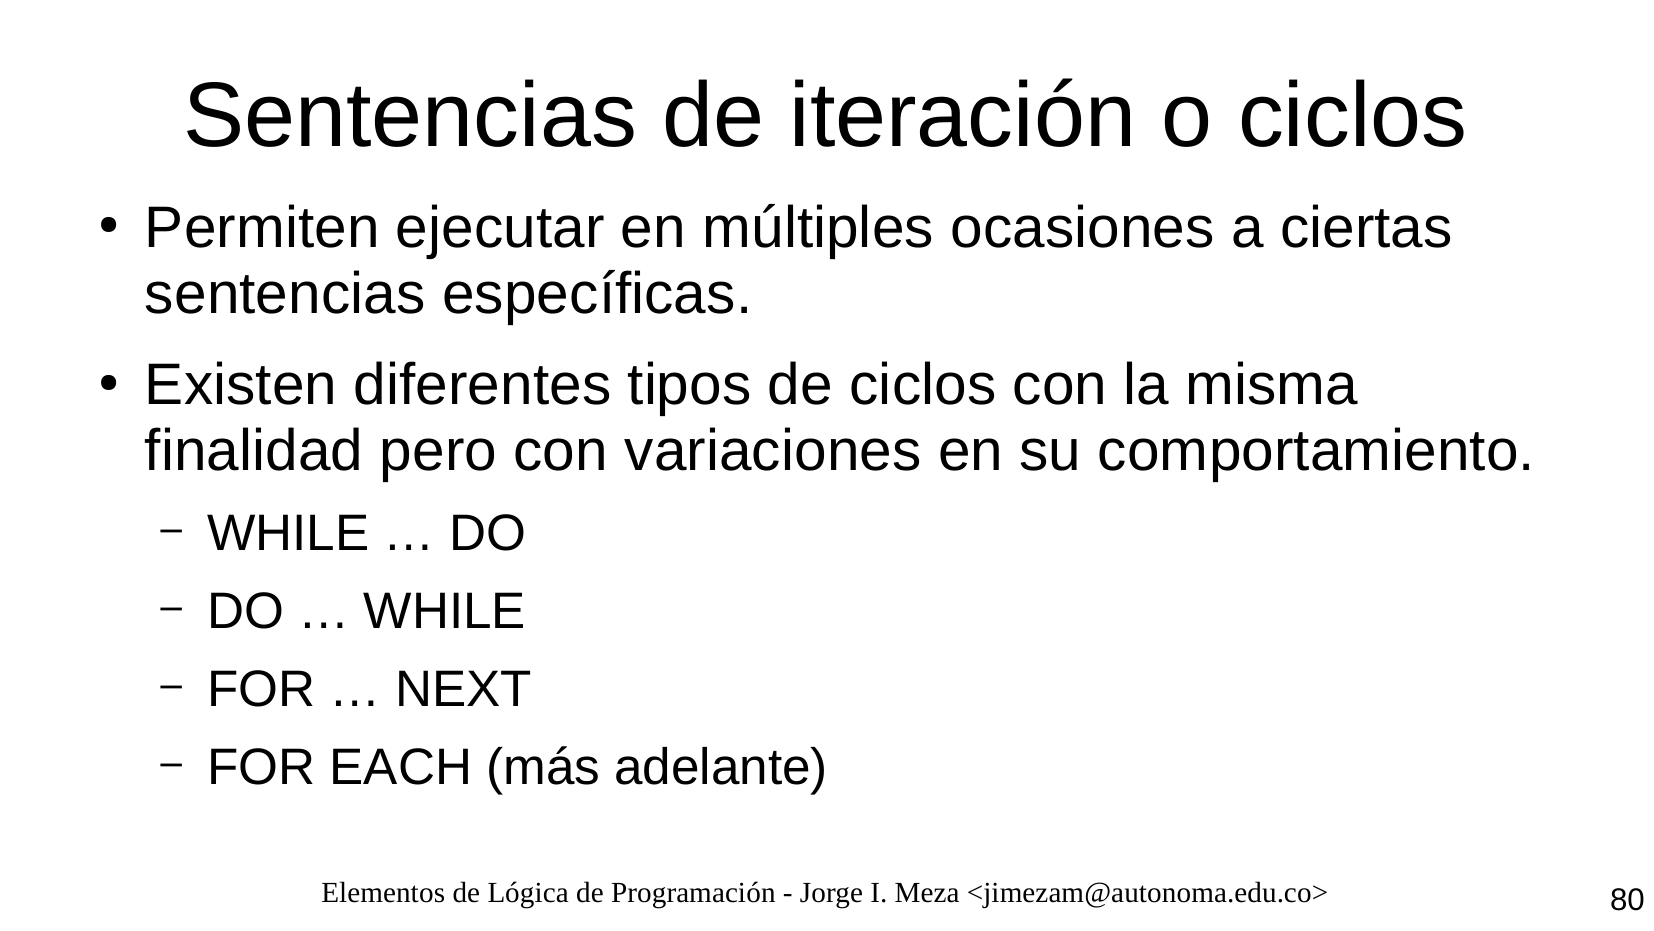

# Sentencias de iteración o ciclos
Permiten ejecutar en múltiples ocasiones a ciertas sentencias específicas.
Existen diferentes tipos de ciclos con la misma finalidad pero con variaciones en su comportamiento.
WHILE … DO
DO … WHILE
FOR … NEXT
FOR EACH (más adelante)
Elementos de Lógica de Programación - Jorge I. Meza <jimezam@autonoma.edu.co>